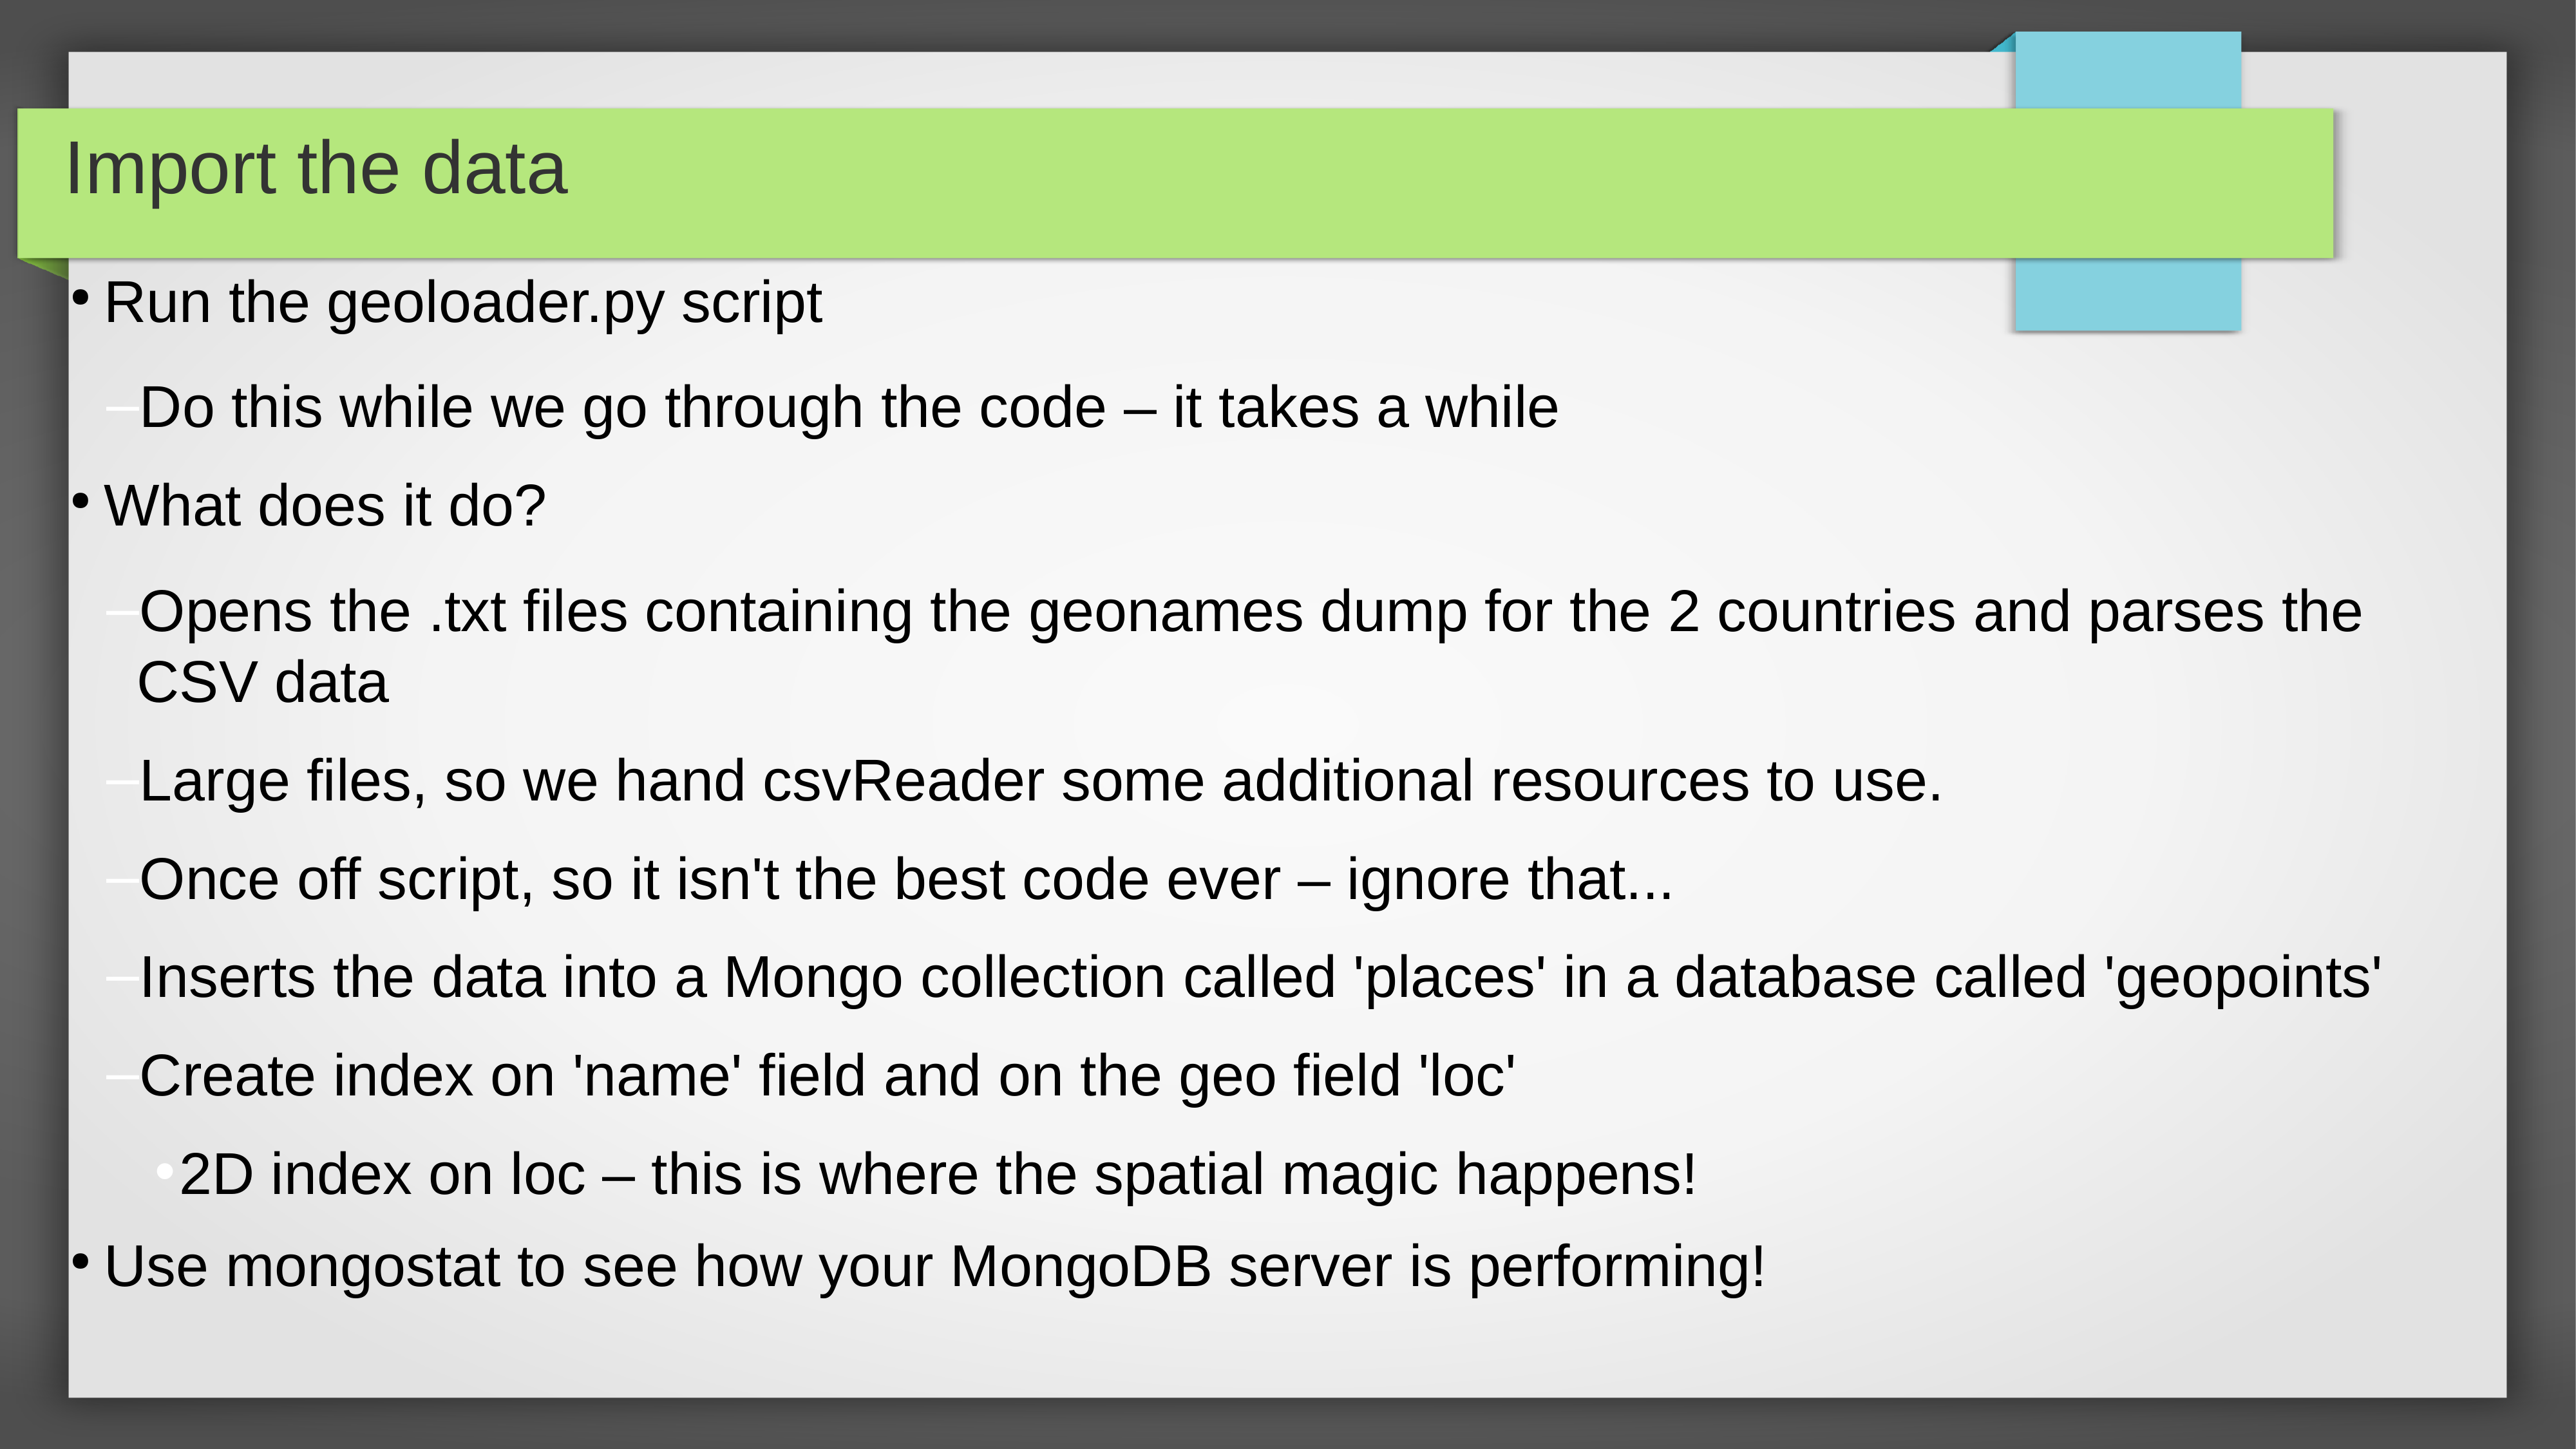

# Import the data
Run the geoloader.py script
Do this while we go through the code – it takes a while
What does it do?
Opens the .txt files containing the geonames dump for the 2 countries and parses the CSV data
Large files, so we hand csvReader some additional resources to use.
Once off script, so it isn't the best code ever – ignore that...
Inserts the data into a Mongo collection called 'places' in a database called 'geopoints'
Create index on 'name' field and on the geo field 'loc'
2D index on loc – this is where the spatial magic happens!
Use mongostat to see how your MongoDB server is performing!